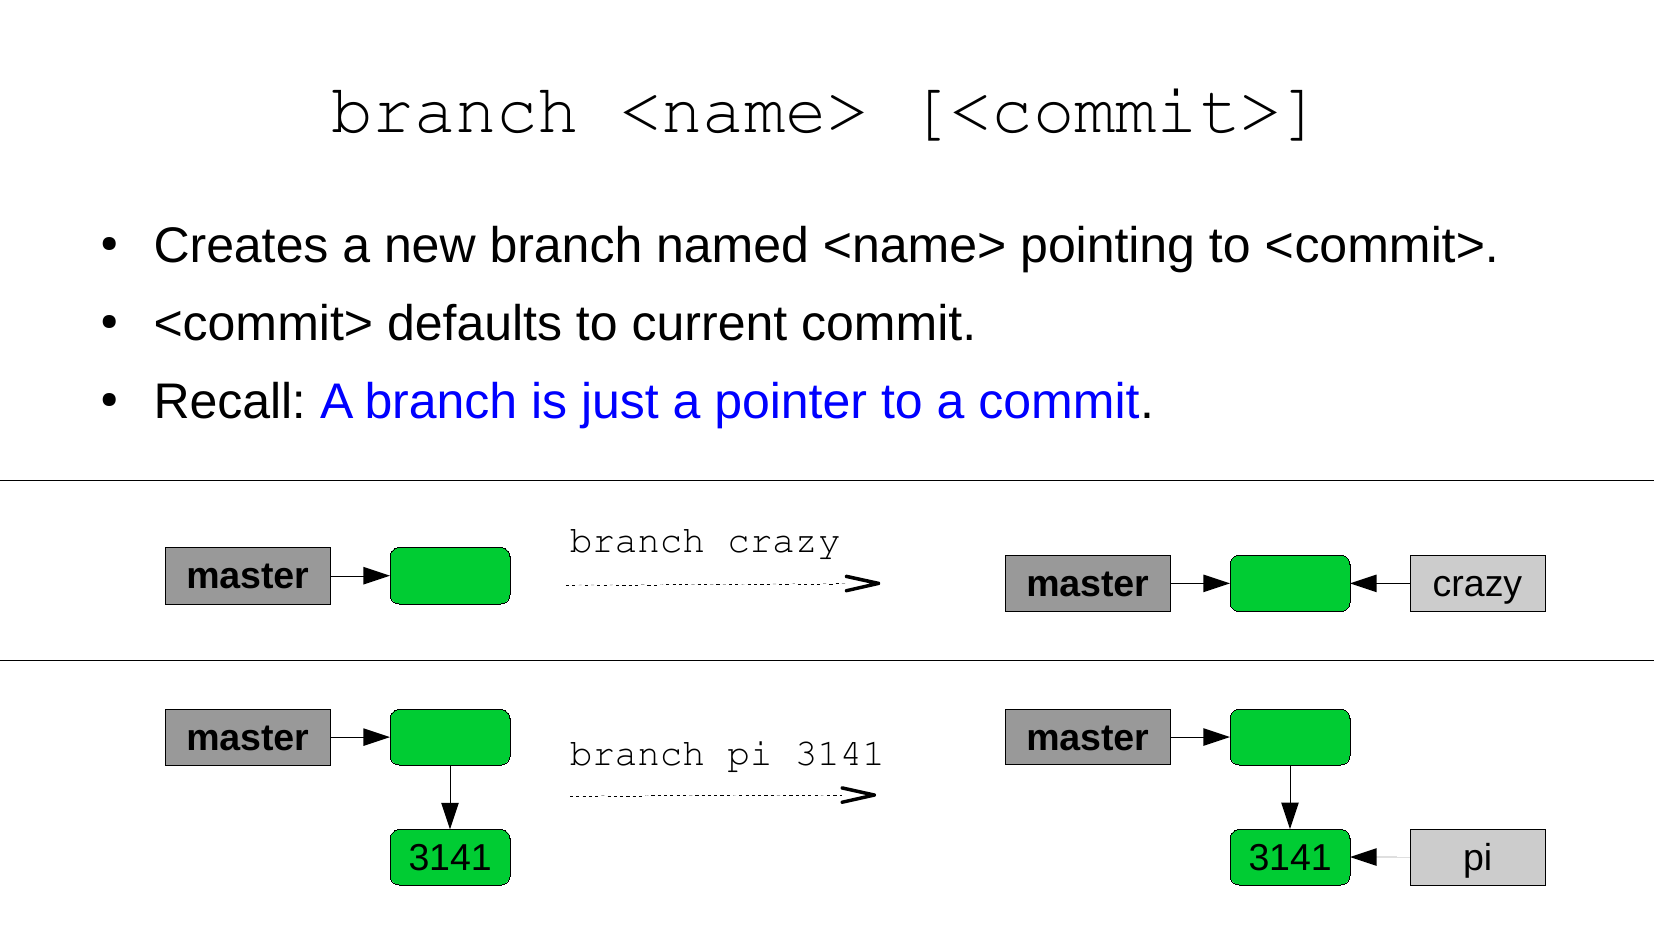

# branch <name> [<commit>]
Creates a new branch named <name> pointing to <commit>.
<commit> defaults to current commit.
Recall: A branch is just a pointer to a commit.
branch crazy
master
master
crazy
master
master
branch pi 3141
3141
pi
3141